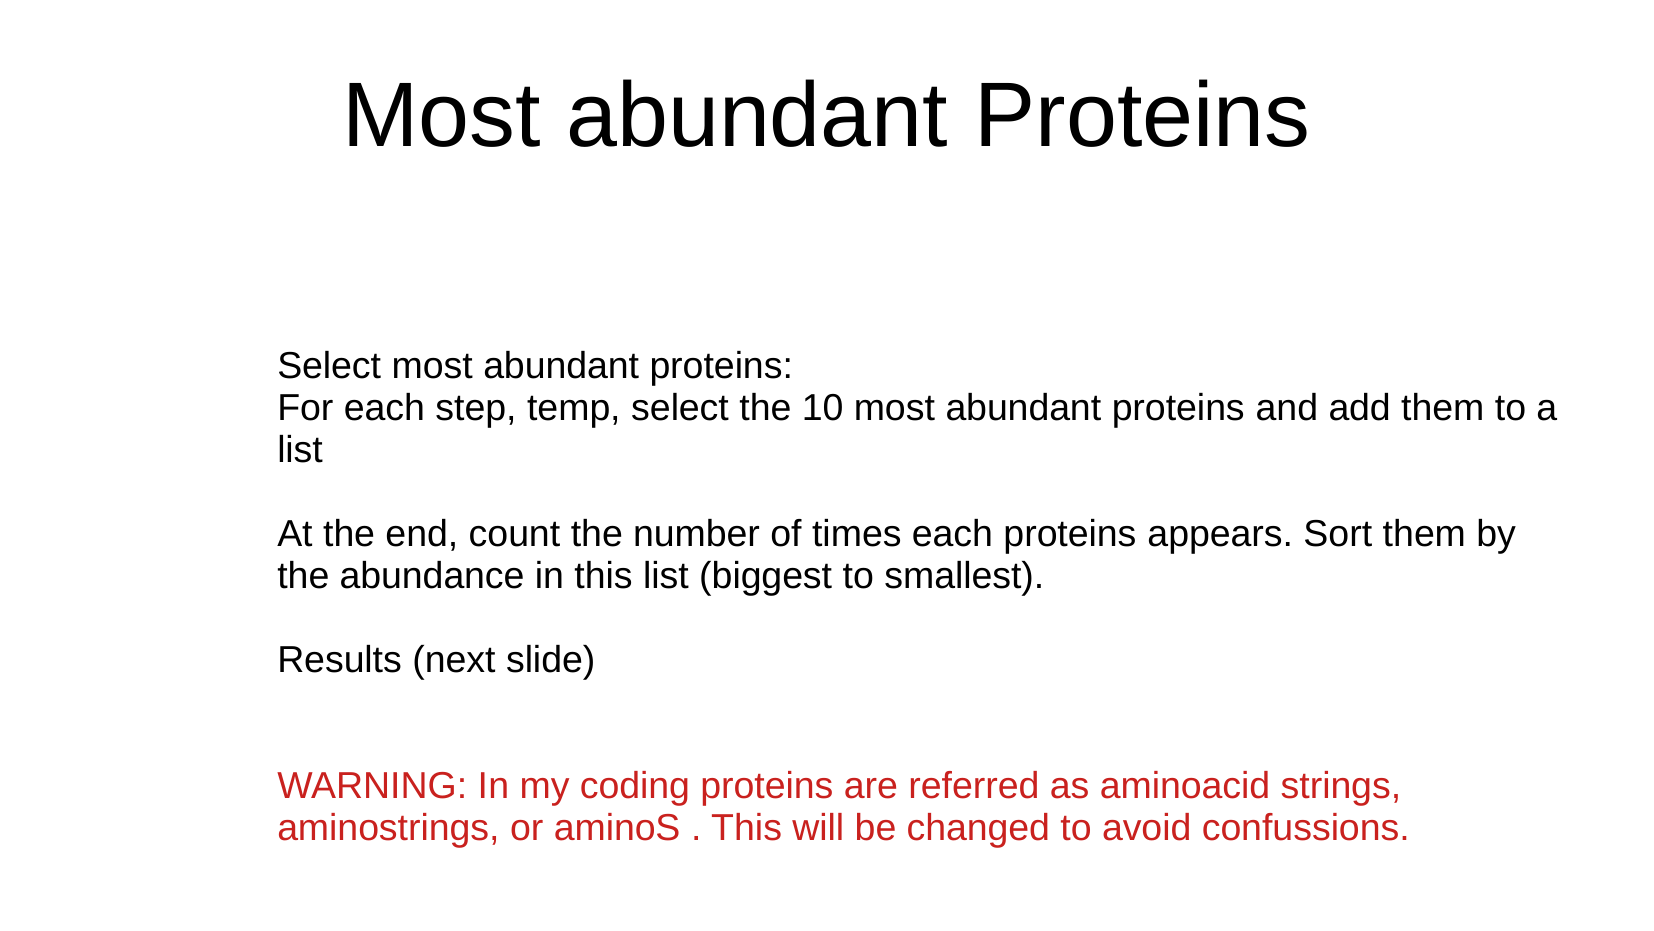

# Most abundant Proteins
Select most abundant proteins:
For each step, temp, select the 10 most abundant proteins and add them to a list
At the end, count the number of times each proteins appears. Sort them by the abundance in this list (biggest to smallest).
Results (next slide)
WARNING: In my coding proteins are referred as aminoacid strings, aminostrings, or aminoS . This will be changed to avoid confussions.